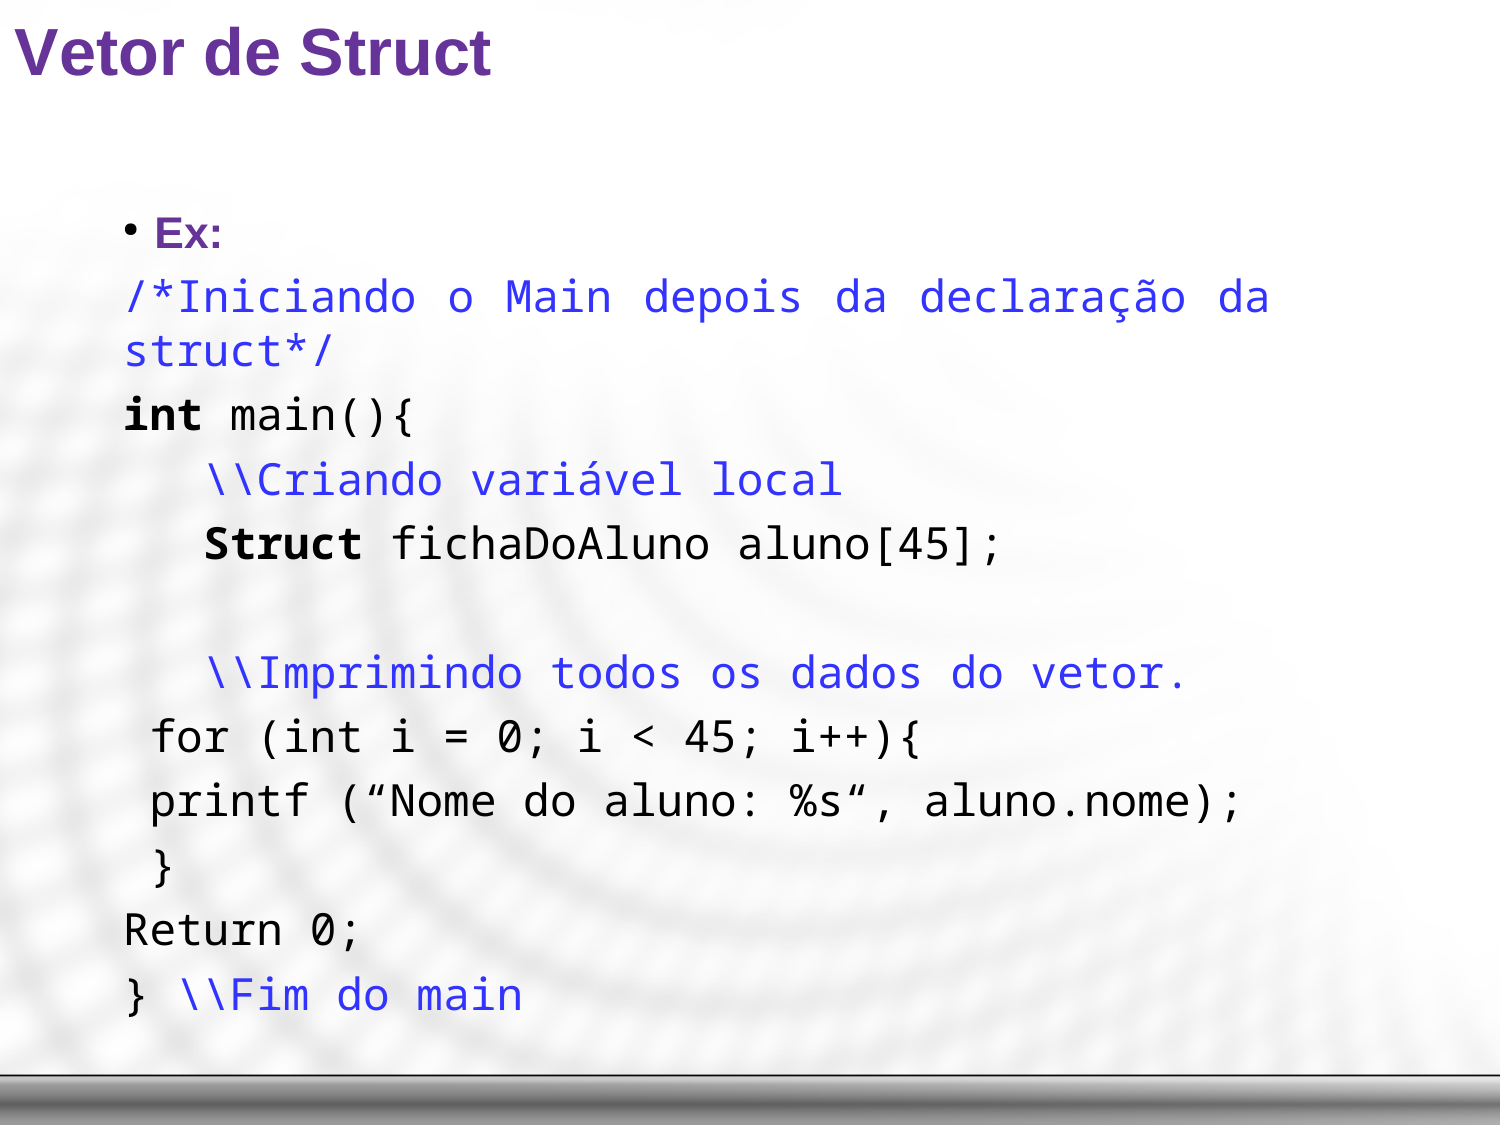

# Vetor de Struct
Ex:
/*Iniciando o Main depois da declaração da struct*/
int main(){
 \\Criando variável local
 Struct fichaDoAluno aluno[45];
 \\Imprimindo todos os dados do vetor.
 for (int i = 0; i < 45; i++){
 printf (“Nome do aluno: %s“, aluno.nome);
 }
Return 0;
} \\Fim do main